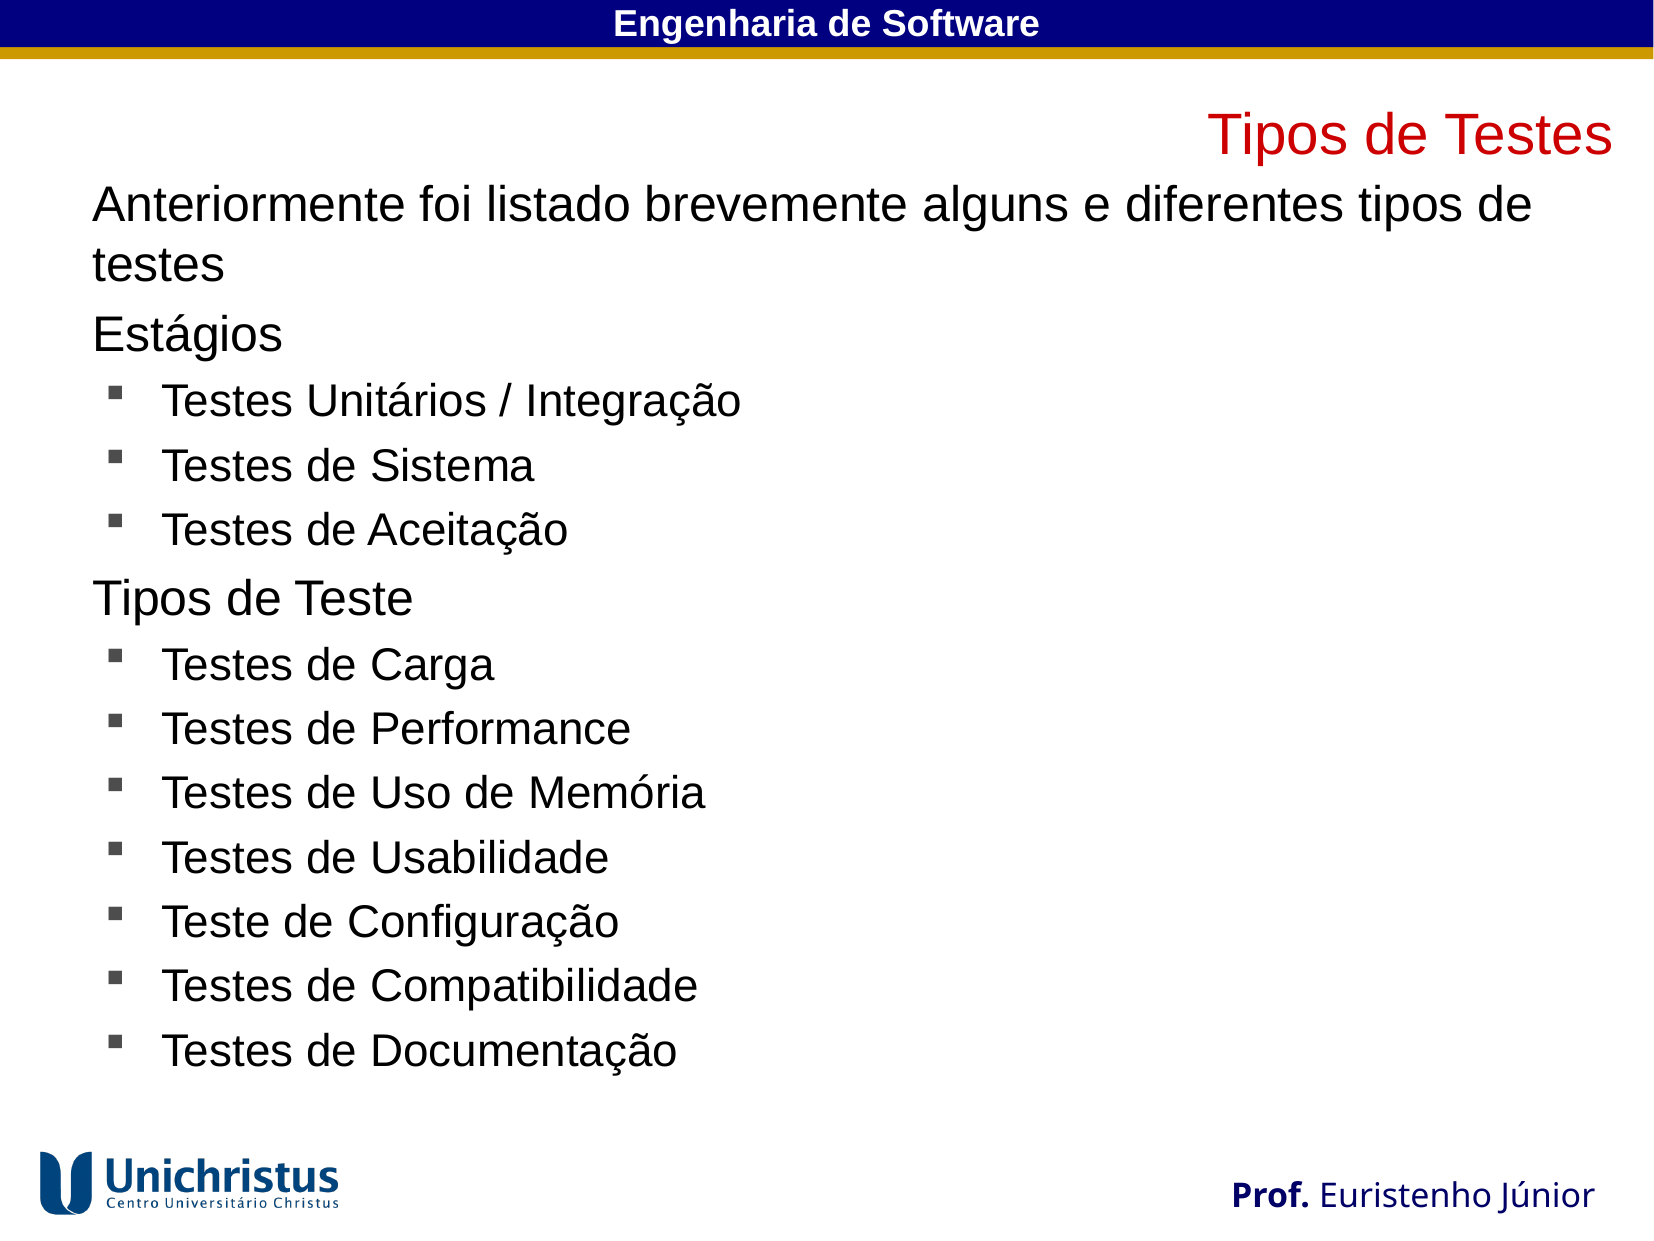

Engenharia de Software
Tipos de Testes
# Anteriormente foi listado brevemente alguns e diferentes tipos de testes
Estágios
Testes Unitários / Integração
Testes de Sistema
Testes de Aceitação
Tipos de Teste
Testes de Carga
Testes de Performance
Testes de Uso de Memória
Testes de Usabilidade
Teste de Configuração
Testes de Compatibilidade
Testes de Documentação
Prof. Euristenho Júnior